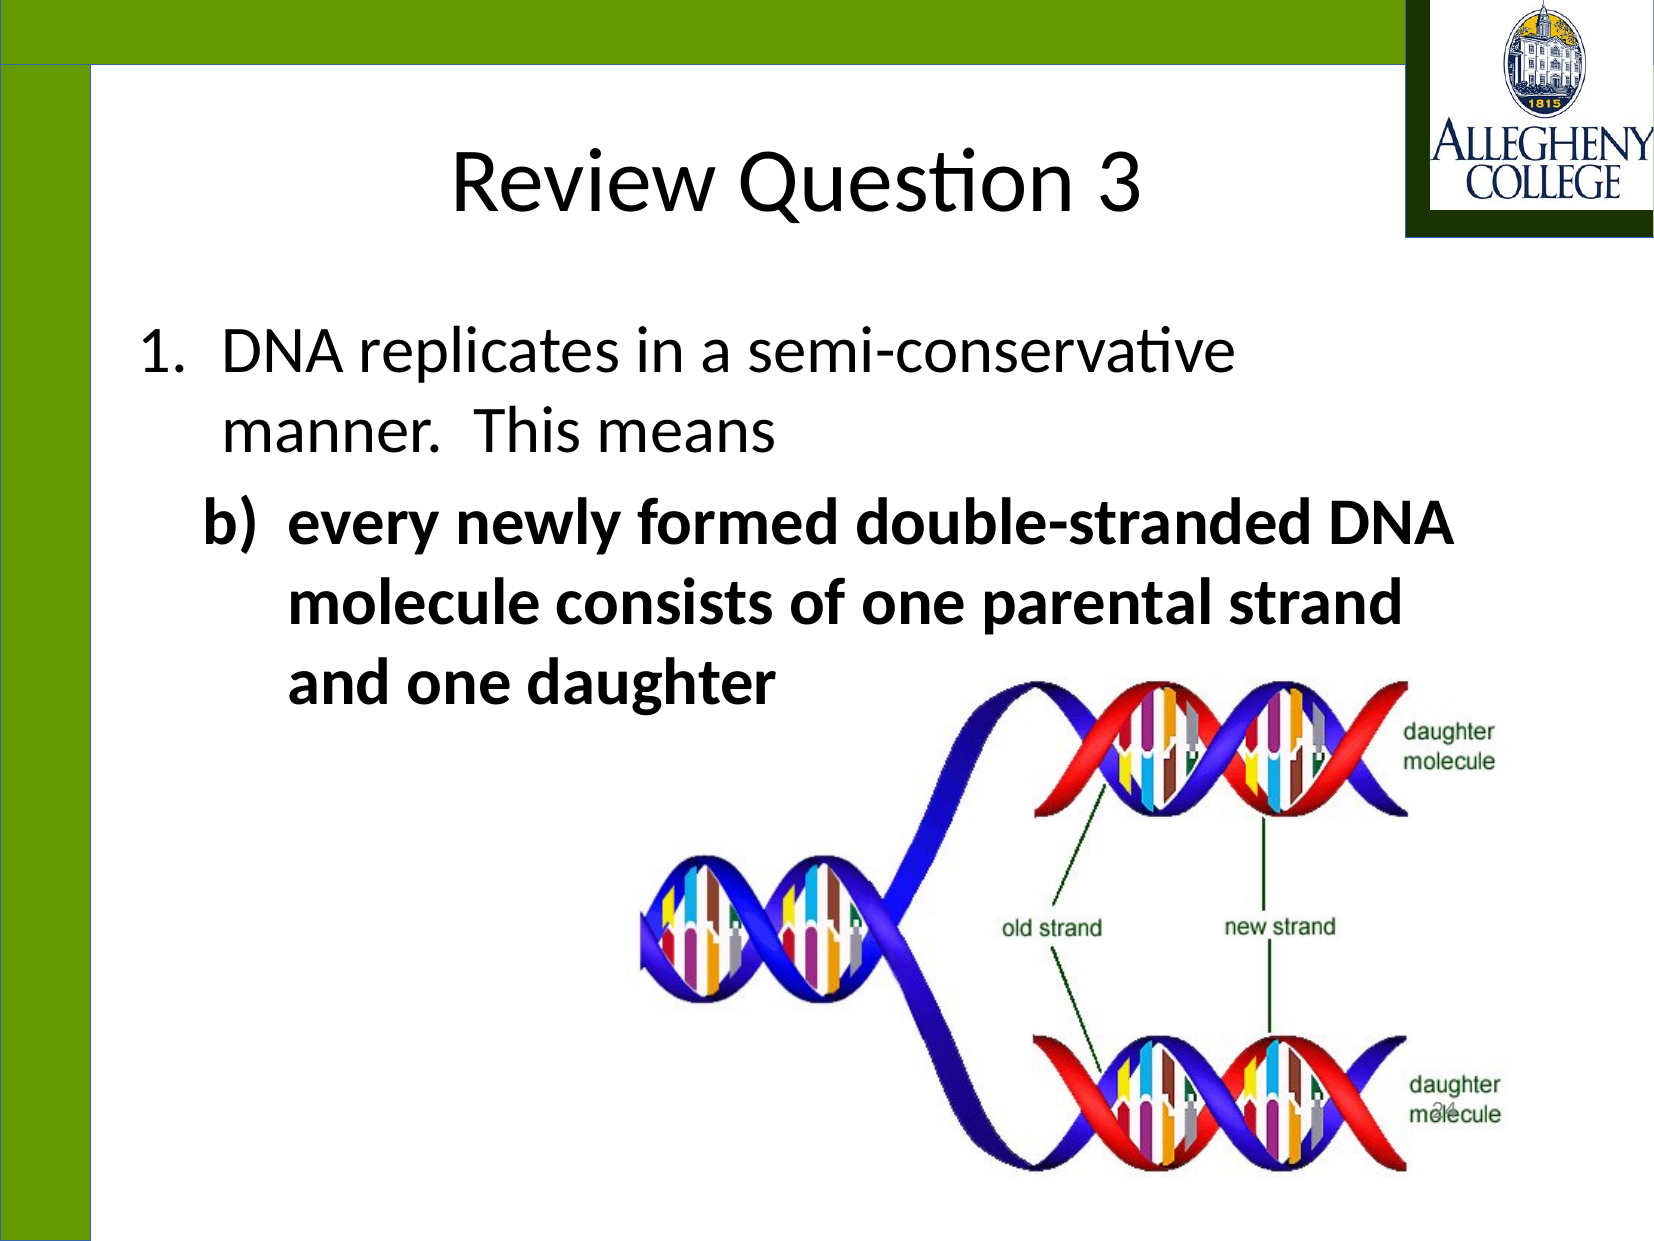

# Review Question 3
DNA replicates in a semi-conservative manner. This means
every newly formed double-stranded DNA molecule consists of one parental strand and one daughter